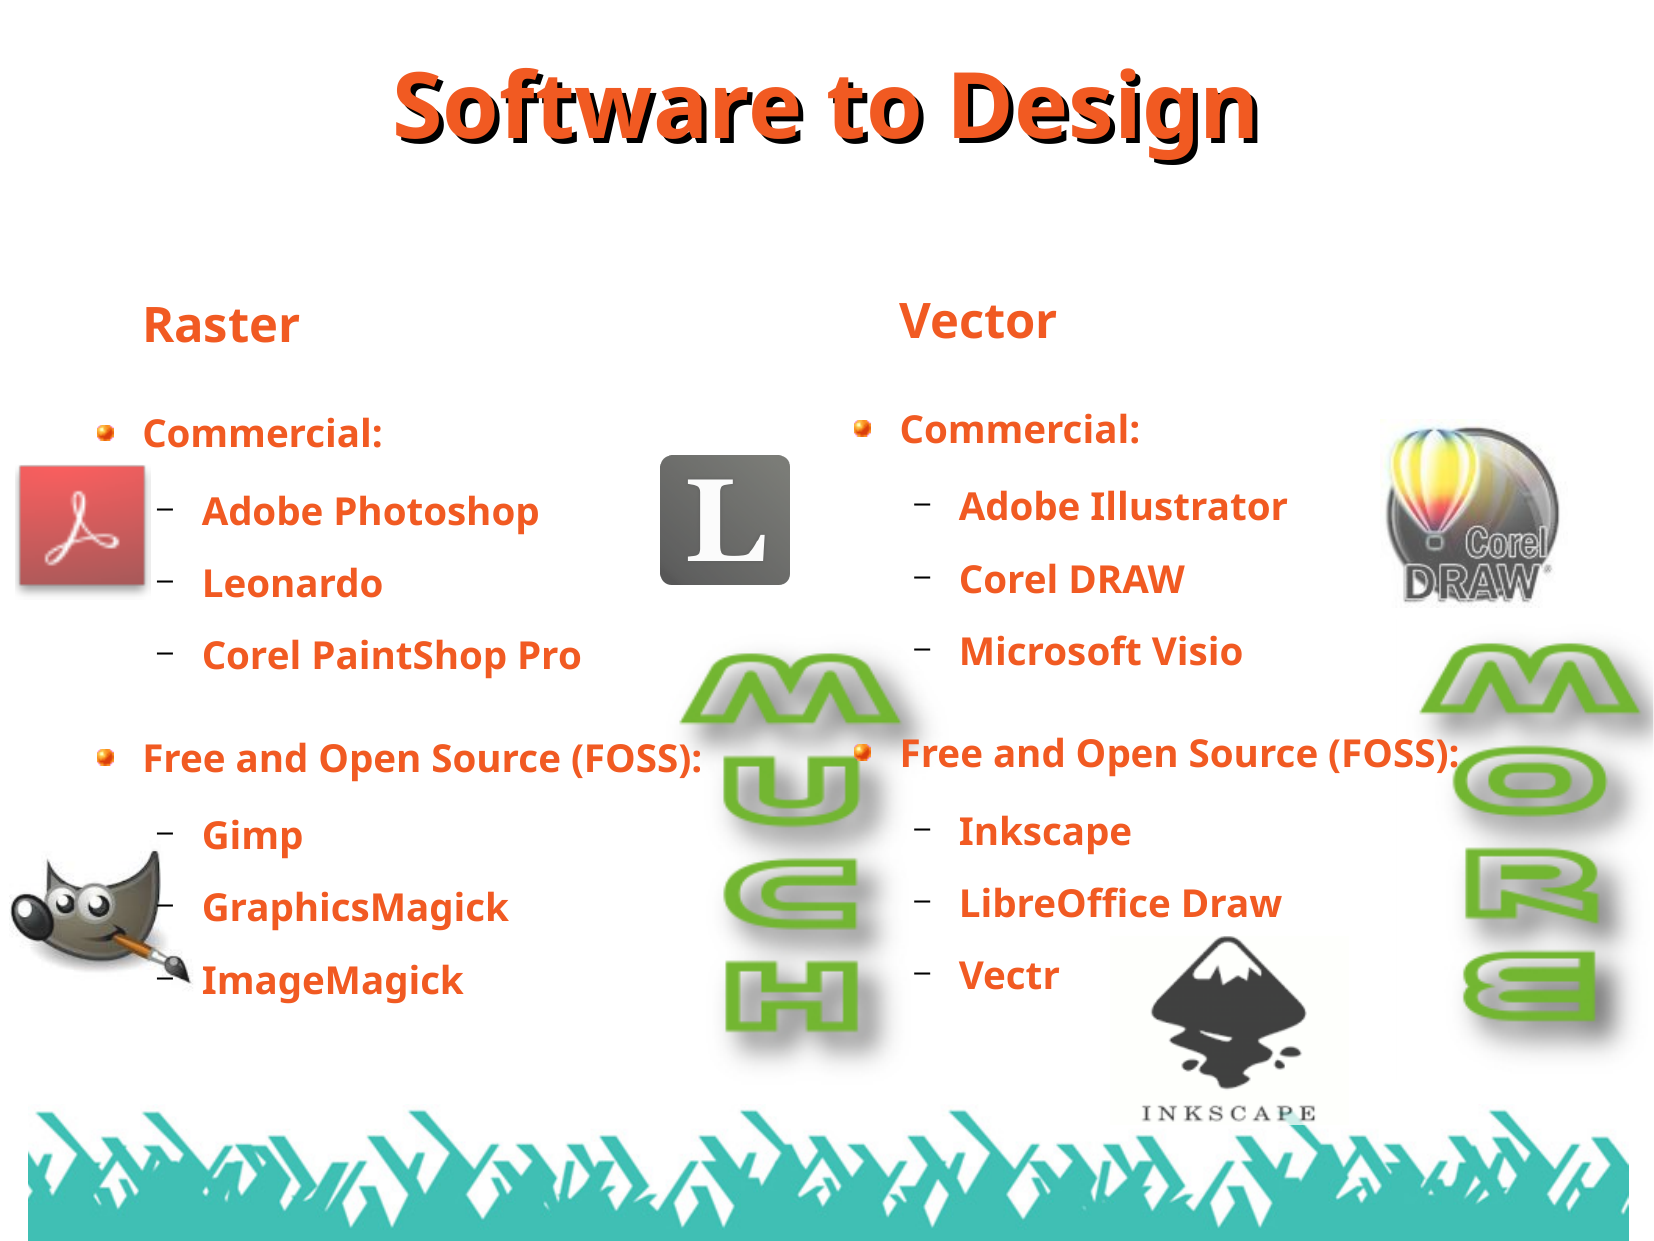

# Software to Design
Vector
Commercial:
Adobe Illustrator
Corel DRAW
Microsoft Visio
Free and Open Source (FOSS):
Inkscape
LibreOffice Draw
Vectr
Raster
Commercial:
Adobe Photoshop
Leonardo
Corel PaintShop Pro
Free and Open Source (FOSS):
Gimp
GraphicsMagick
ImageMagick